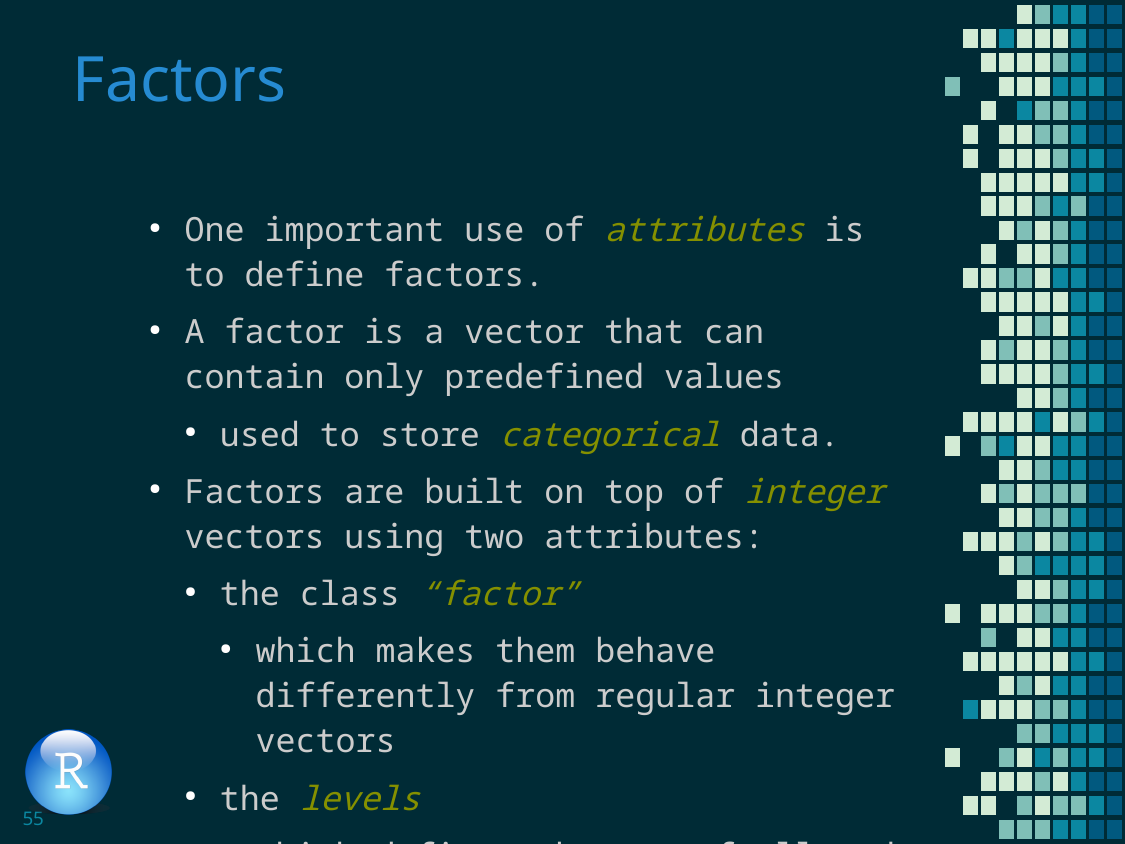

Factors
One important use of attributes is to define factors.
A factor is a vector that can contain only predefined values
used to store categorical data.
Factors are built on top of integer vectors using two attributes:
the class “factor”
which makes them behave differently from regular integer vectors
the levels
which defines the set of allowed values.